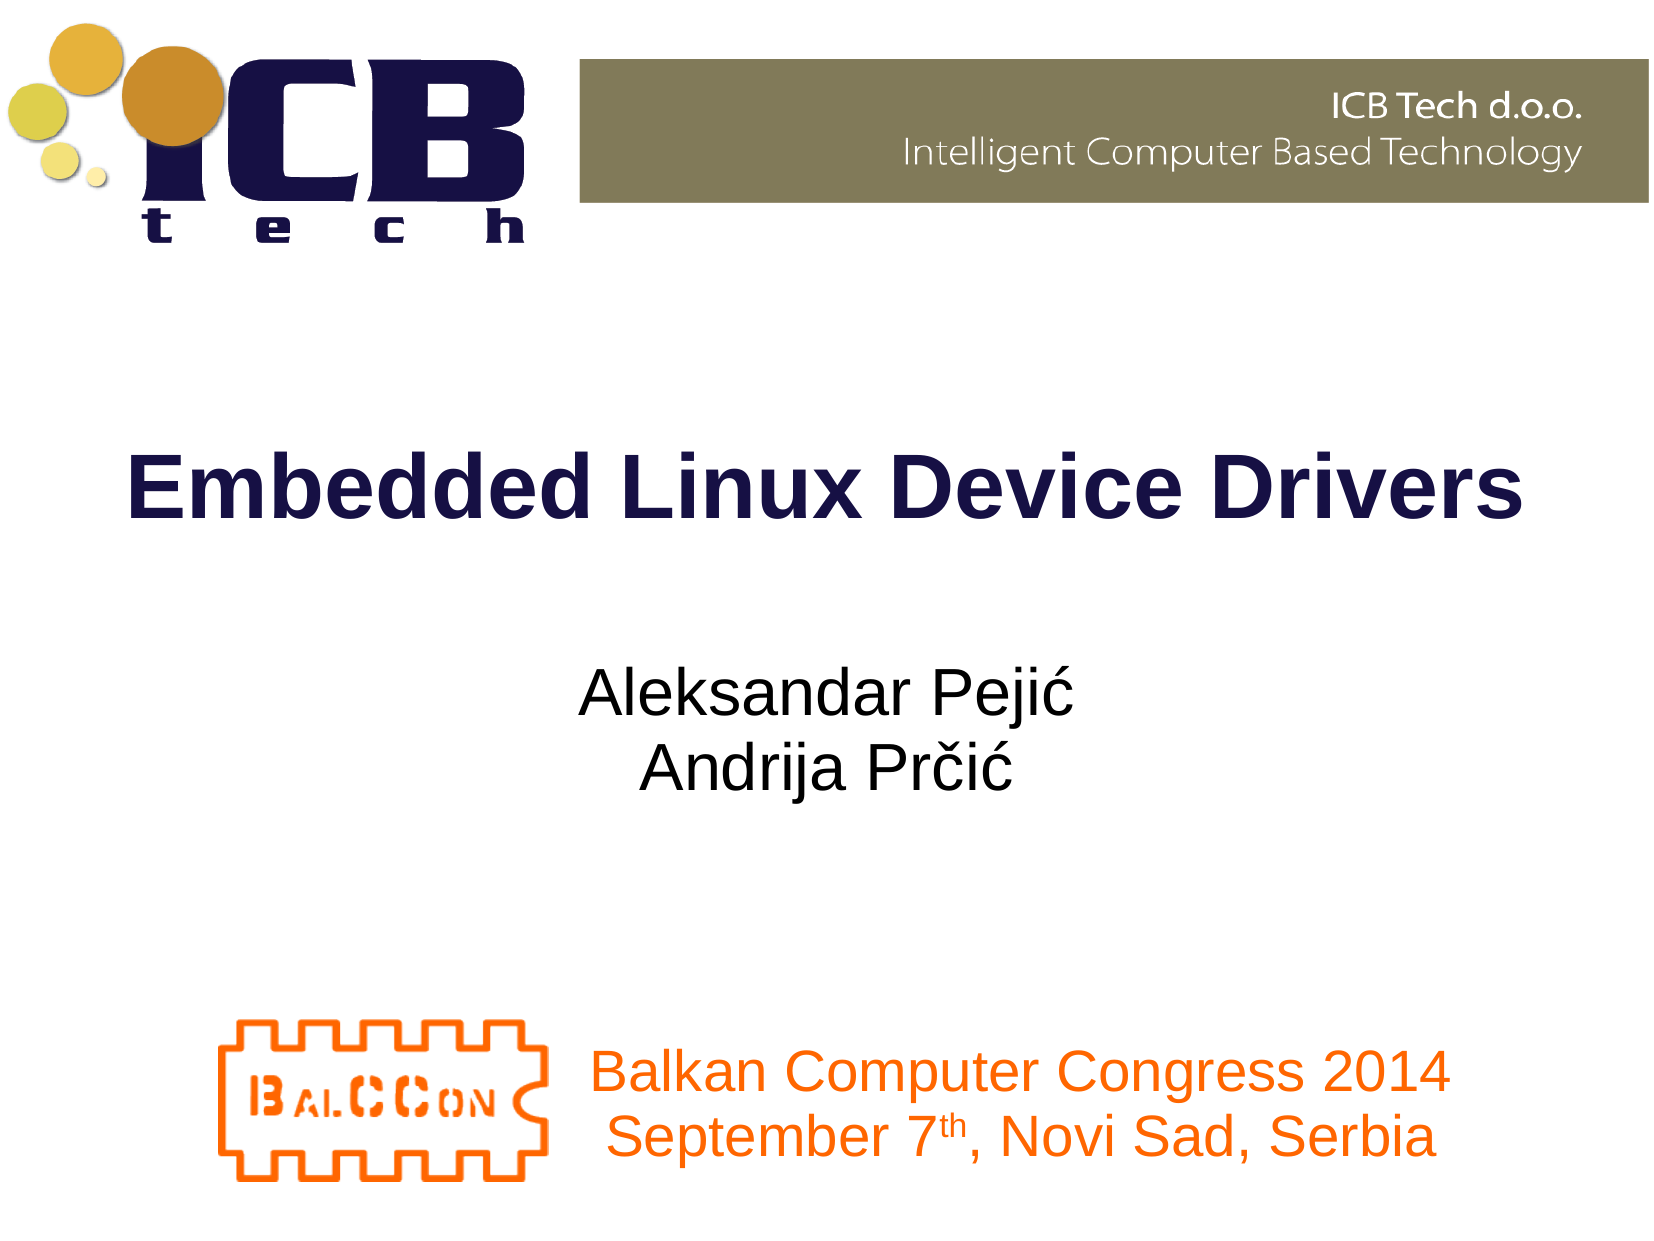

Embedded Linux Device Drivers
# Aleksandar Pejić Andrija Prčić
Balkan Computer Congress 2014
September 7th, Novi Sad, Serbia